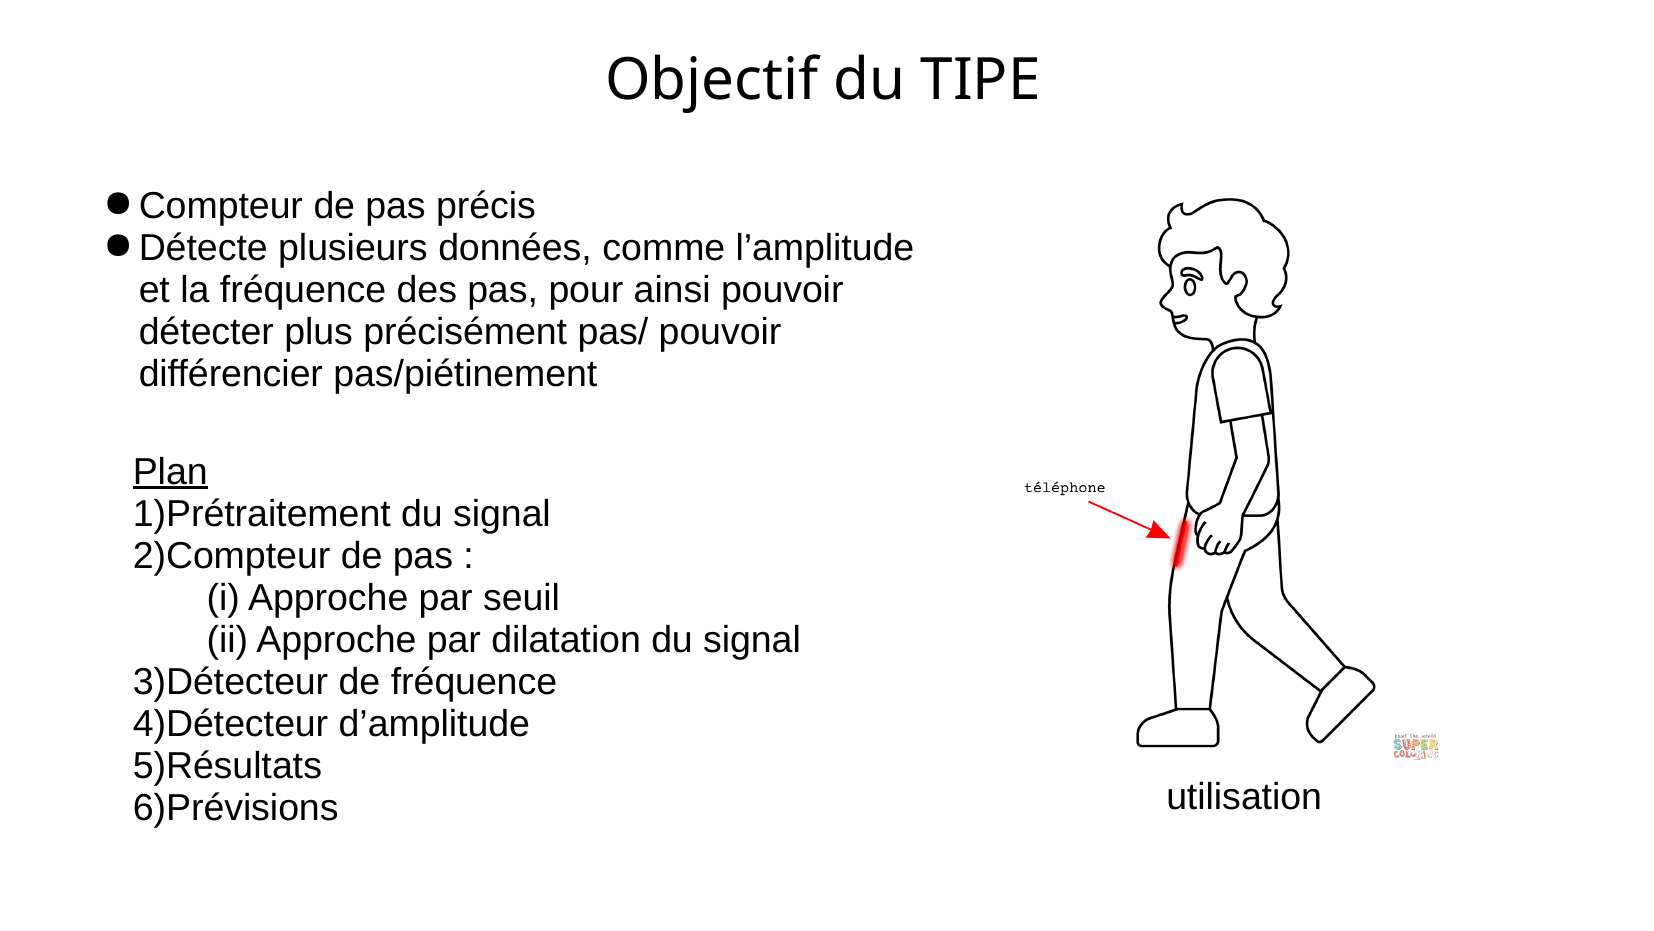

Objectif du TIPE
Compteur de pas précis
Détecte plusieurs données, comme l’amplitude et la fréquence des pas, pour ainsi pouvoir détecter plus précisément pas/ pouvoir différencier pas/piétinement
Plan
1)Prétraitement du signal
2)Compteur de pas :
	(i) Approche par seuil
	(ii) Approche par dilatation du signal
3)Détecteur de fréquence
4)Détecteur d’amplitude
5)Résultats
6)Prévisions
utilisation